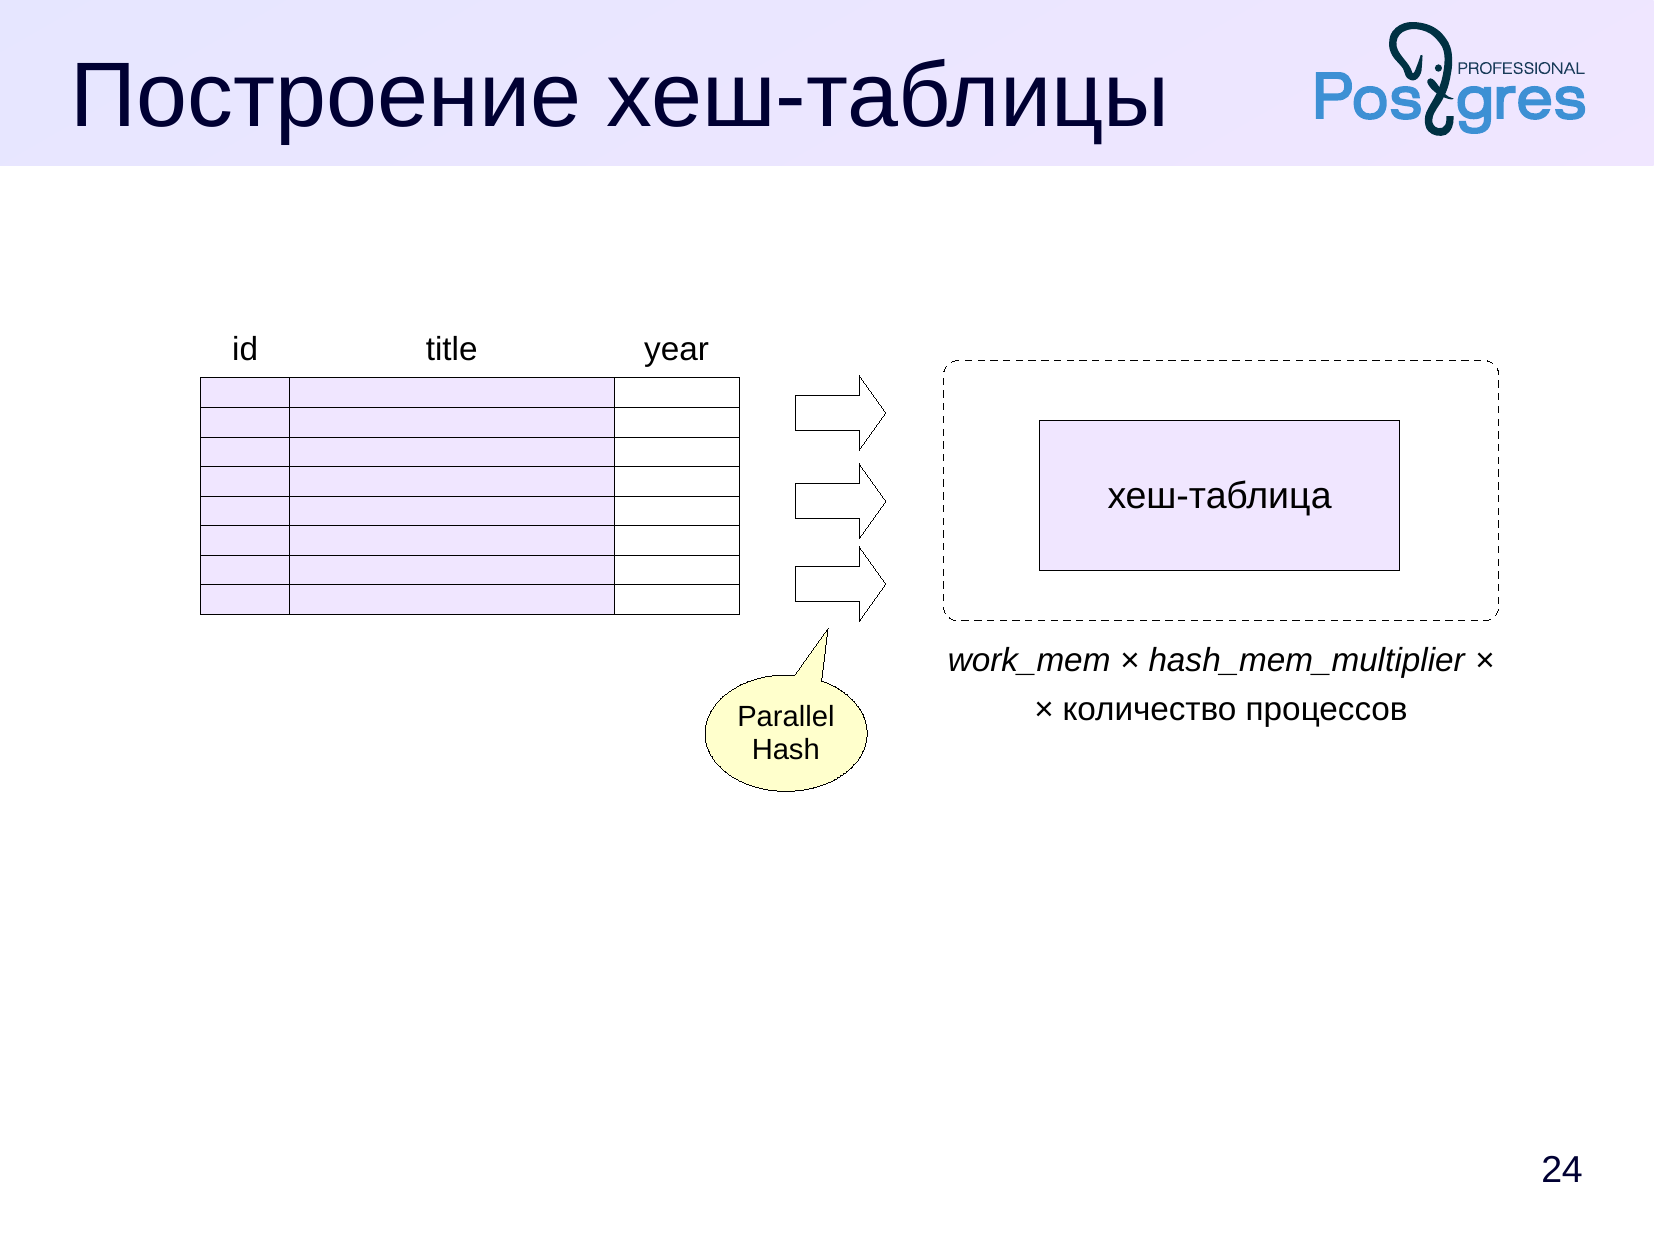

# Построение хеш-таблицы
id
title
year
хеш-таблица
work_mem × hash_mem_multiplier ×
× количество процессов
Parallel
Hash